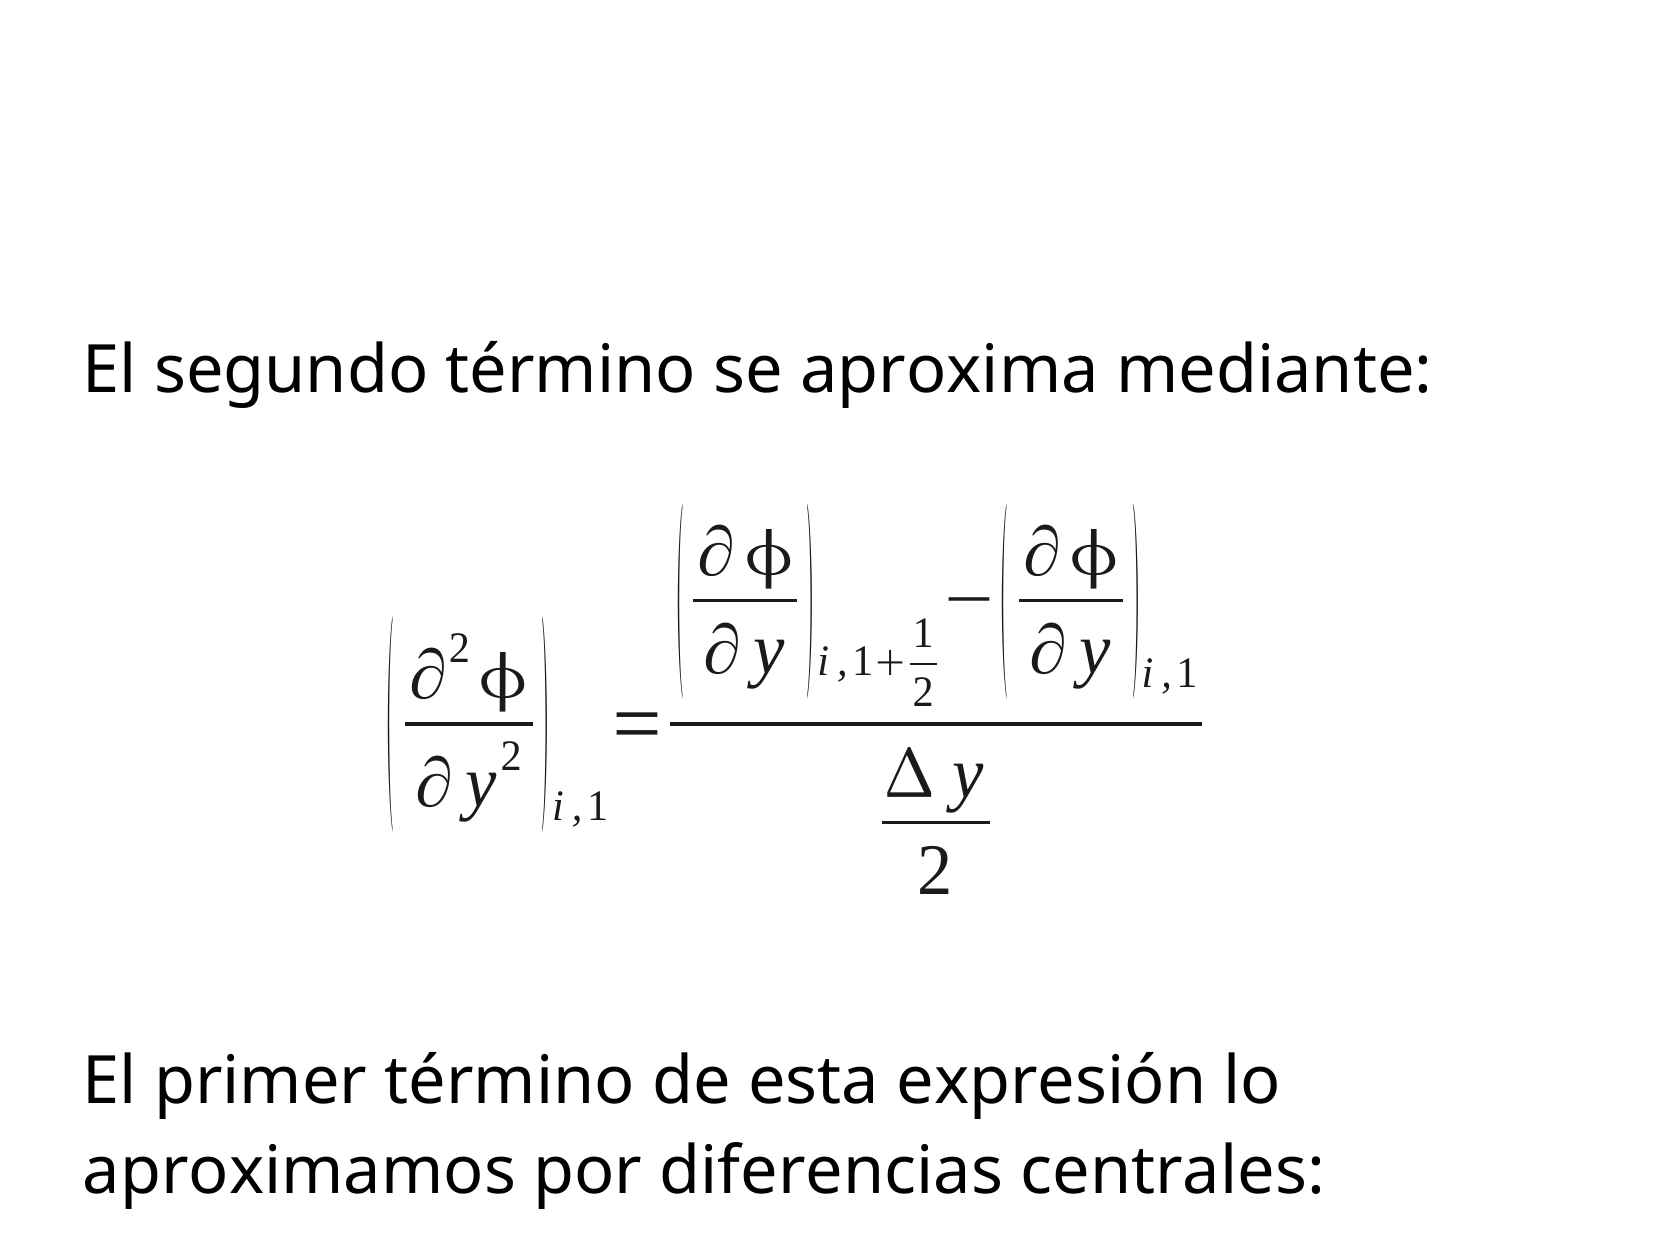

#
El segundo término se aproxima mediante:
El primer término de esta expresión lo aproximamos por diferencias centrales: